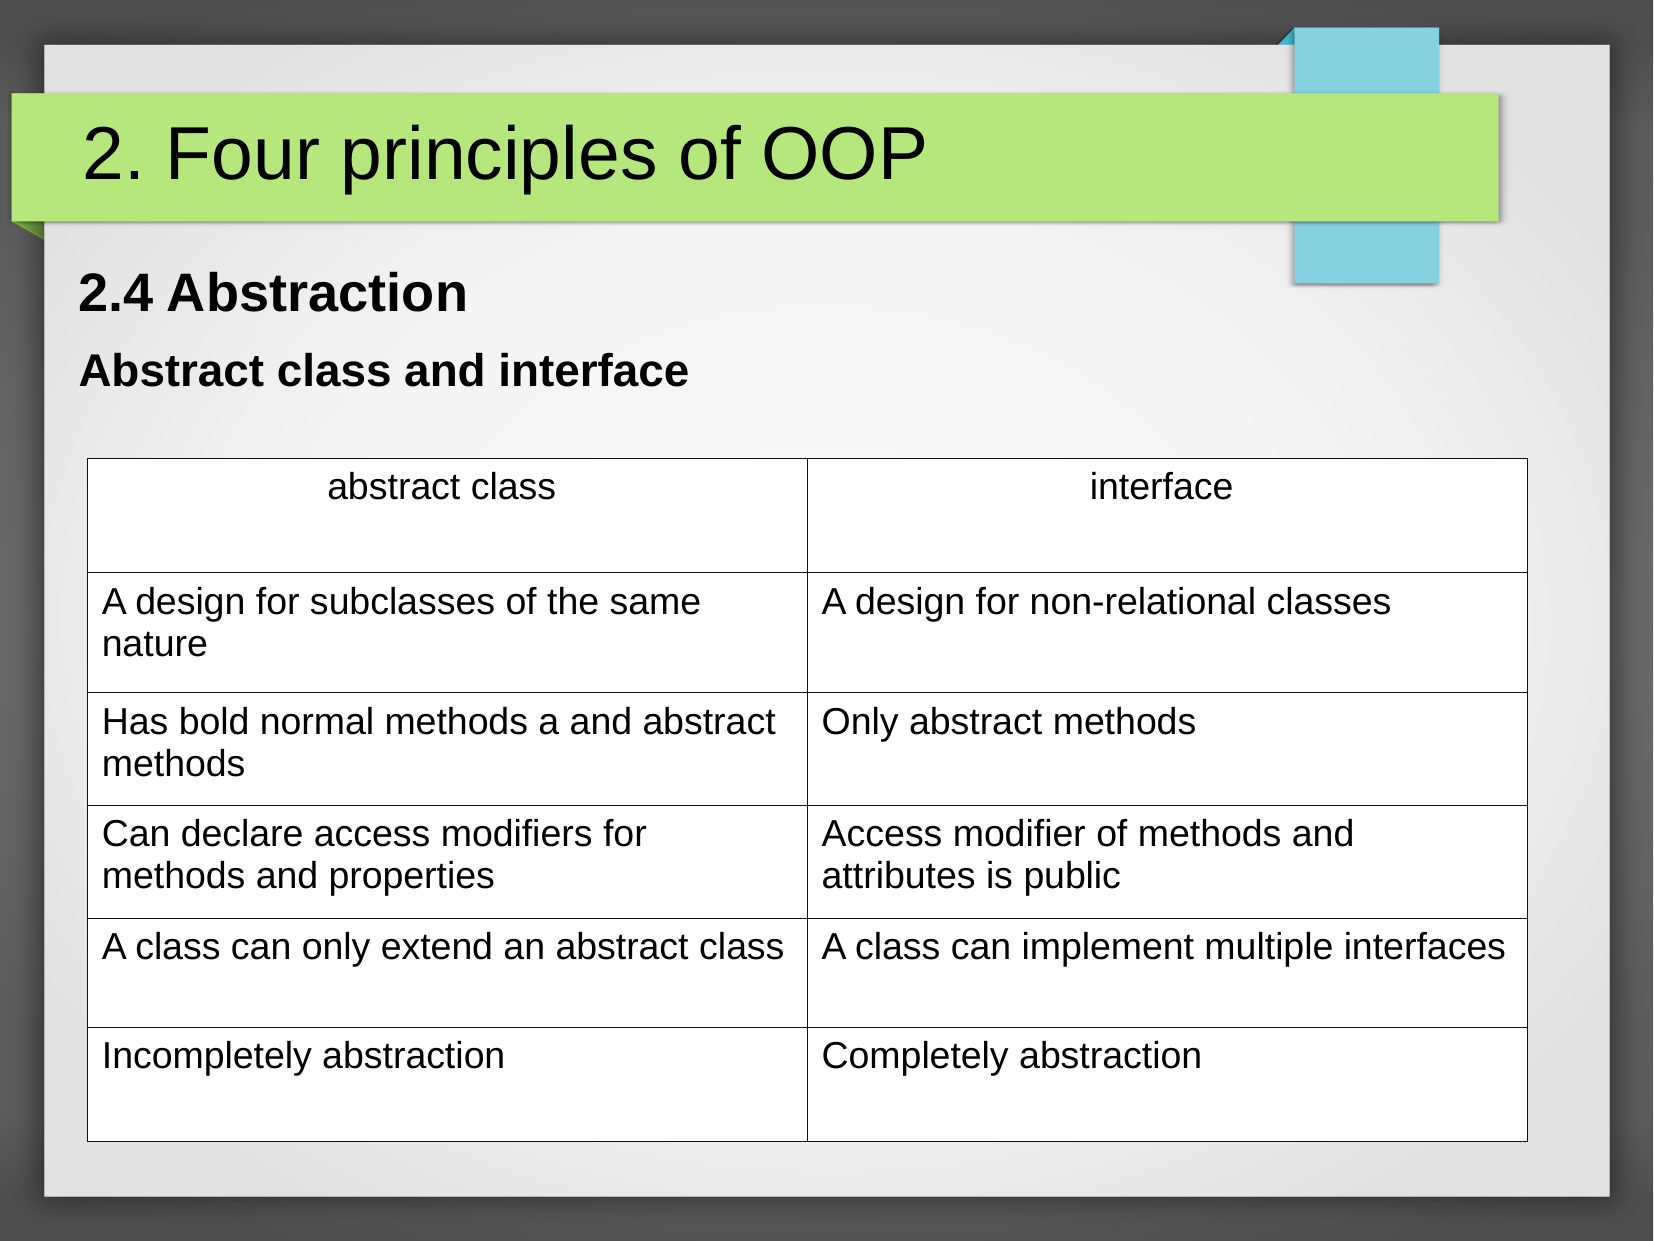

# 2. Four principles of OOP
2.4 Abstraction
Abstract class and interface
| abstract class | interface |
| --- | --- |
| A design for subclasses of the same nature | A design for non-relational classes |
| Has bold normal methods a and abstract methods | Only abstract methods |
| Can declare access modifiers for methods and properties | Access modifier of methods and attributes is public |
| A class can only extend an abstract class | A class can implement multiple interfaces |
| Incompletely abstraction | Completely abstraction |